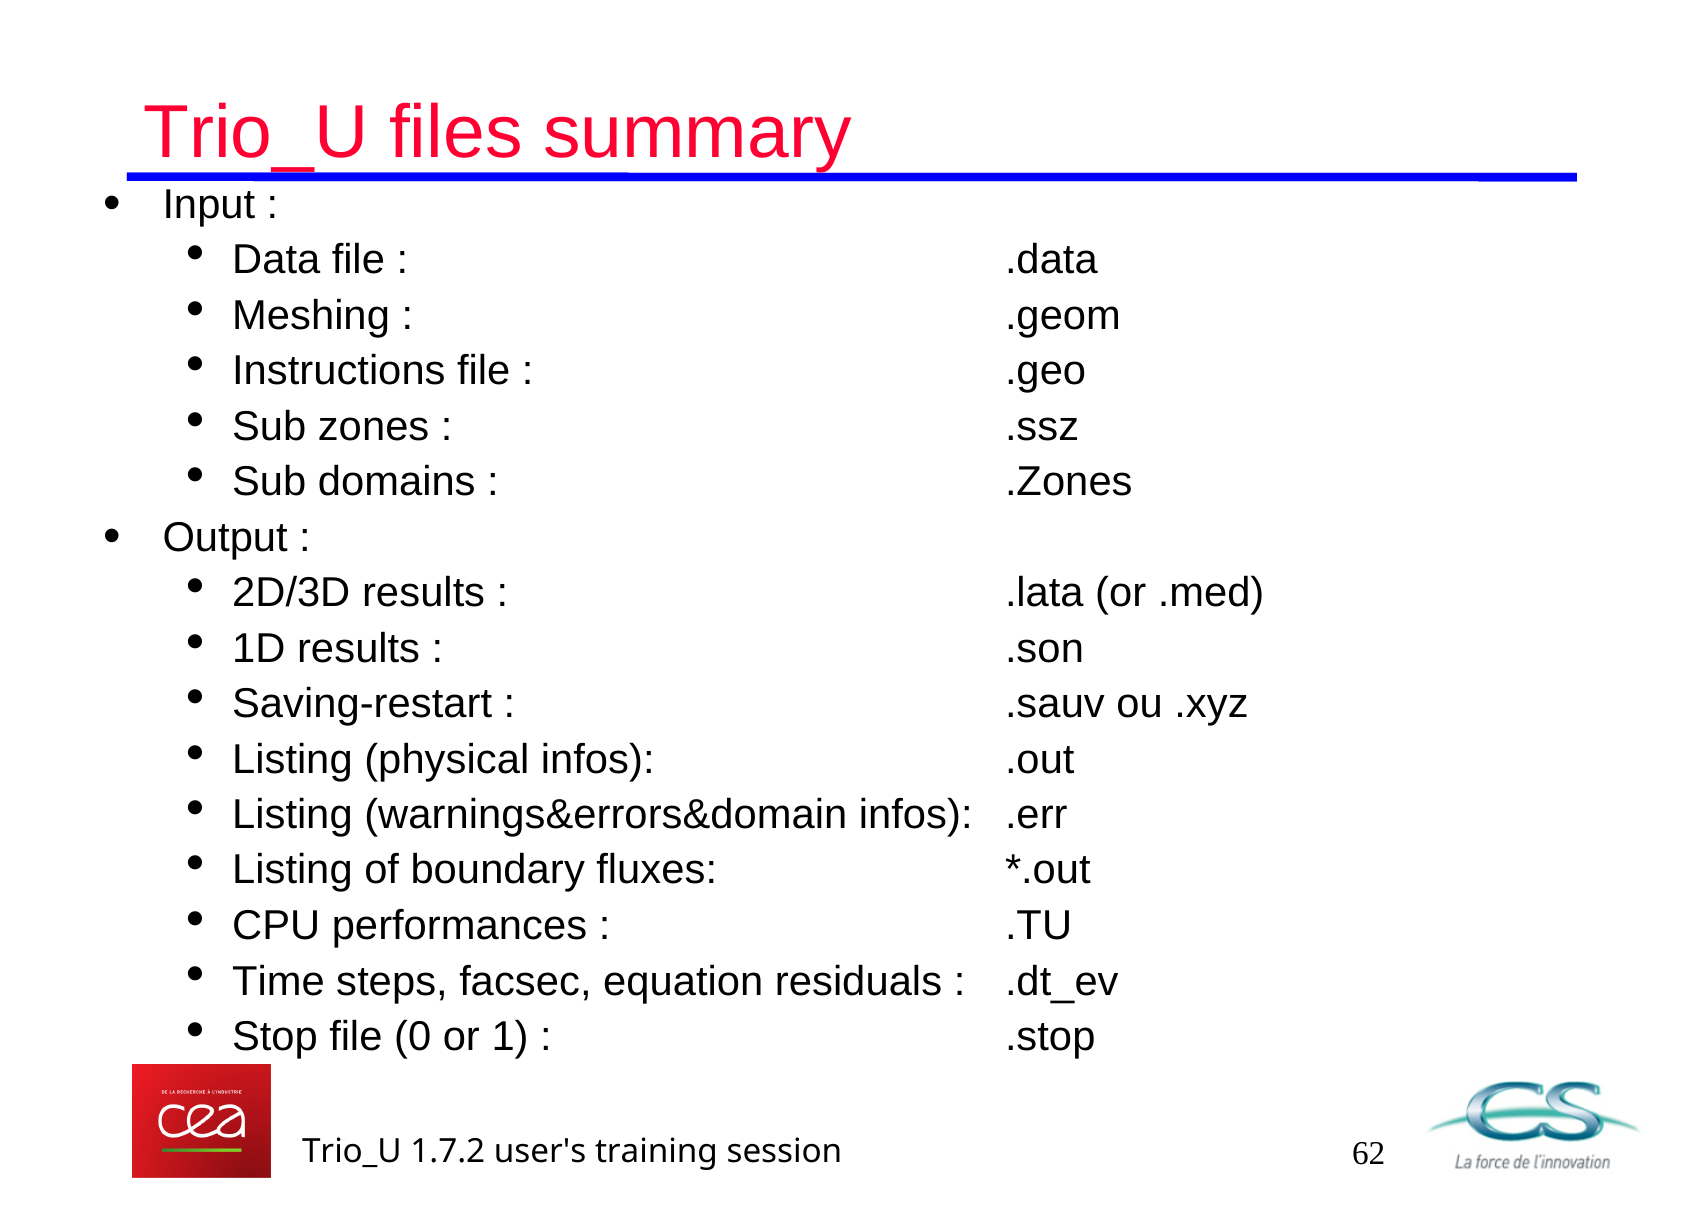

# Trio_U files summary
Input :
Data file : 				.data
Meshing :				.geom
Instructions file :			.geo
Sub zones :				.ssz
Sub domains :			.Zones
Output :
2D/3D results :			.lata (or .med)
1D results : 				.son
Saving-restart : 			.sauv ou .xyz
Listing (physical infos):		.out
Listing (warnings&errors&domain infos):	.err
Listing of boundary fluxes:		*.out
CPU performances :			.TU
Time steps, facsec, equation residuals :	.dt_ev
Stop file (0 or 1) :			.stop
Trio_U 1.7.2 user's training session
62